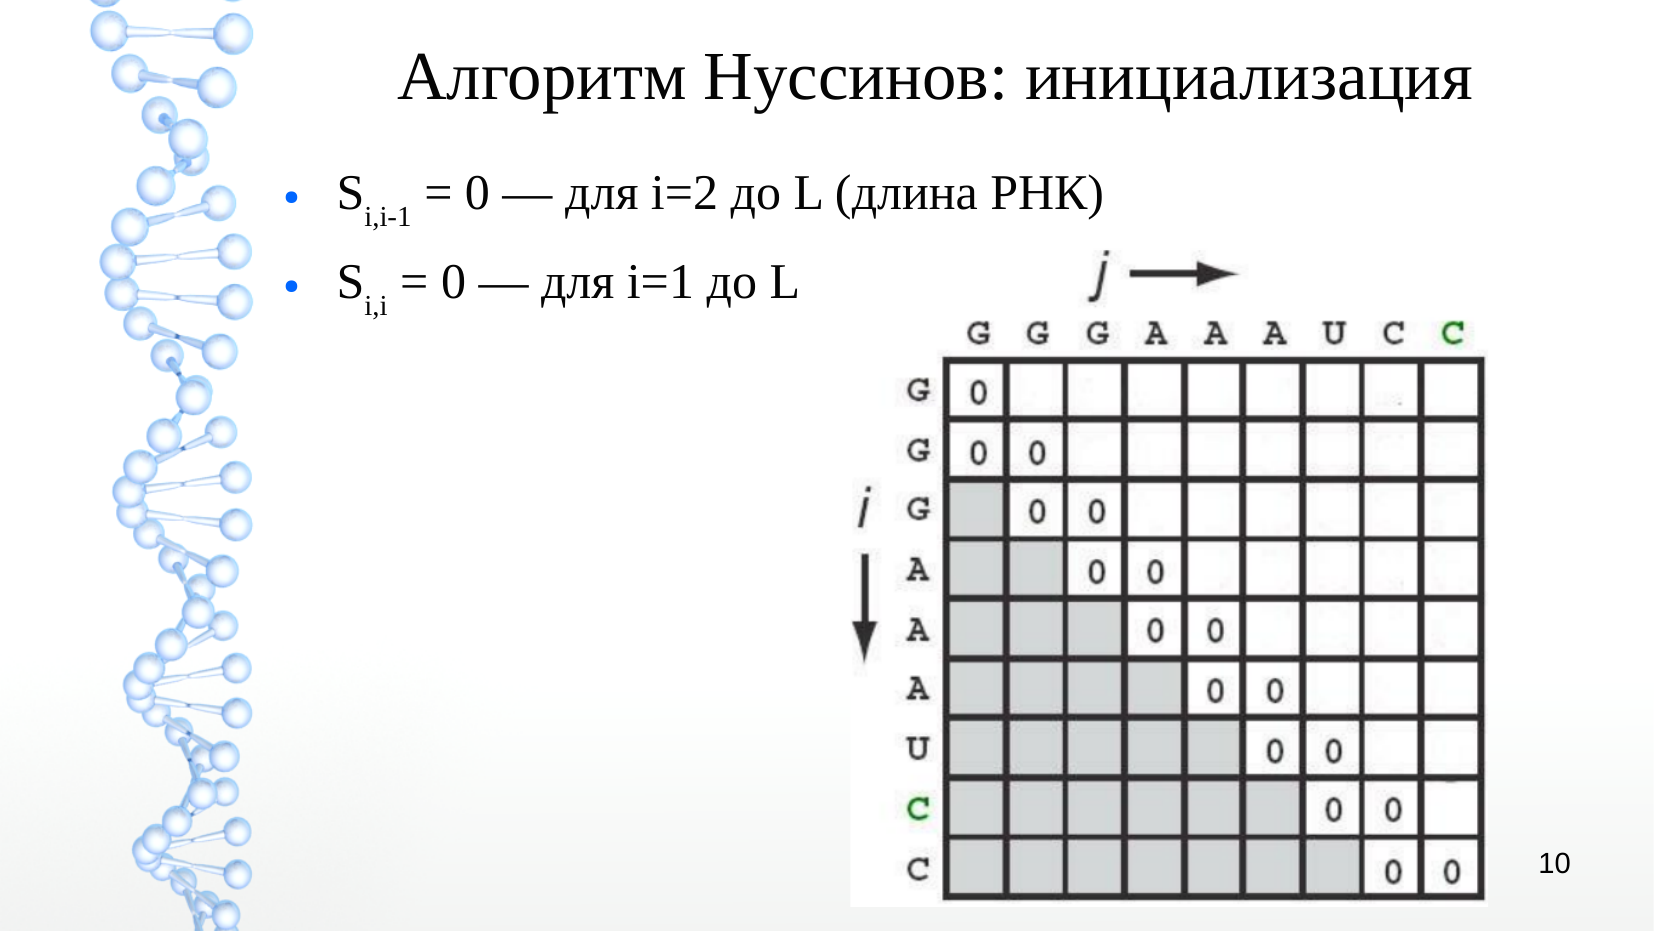

# Алгоритм Нуссинов: инициализация
Si,i-1 = 0 — для i=2 до L (длина РНК)
Si,i = 0 — для i=1 до L
10